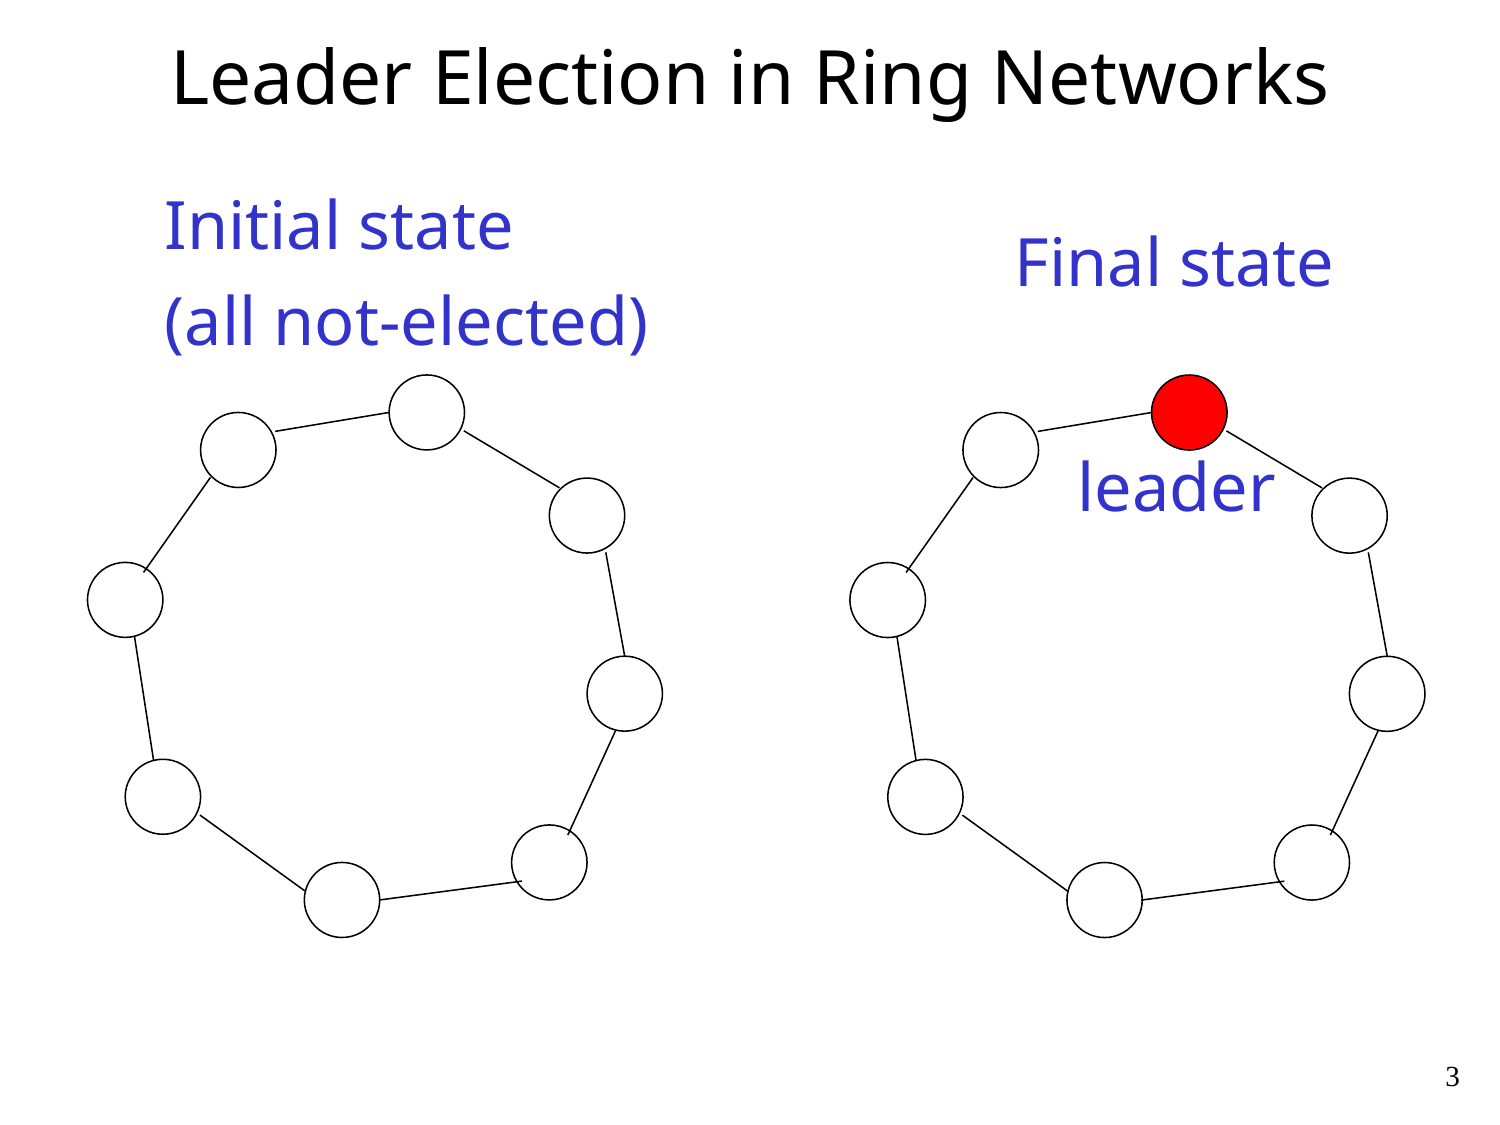

# Leader Election in Ring Networks
Initial state
(all not-elected)
Final state
leader
2